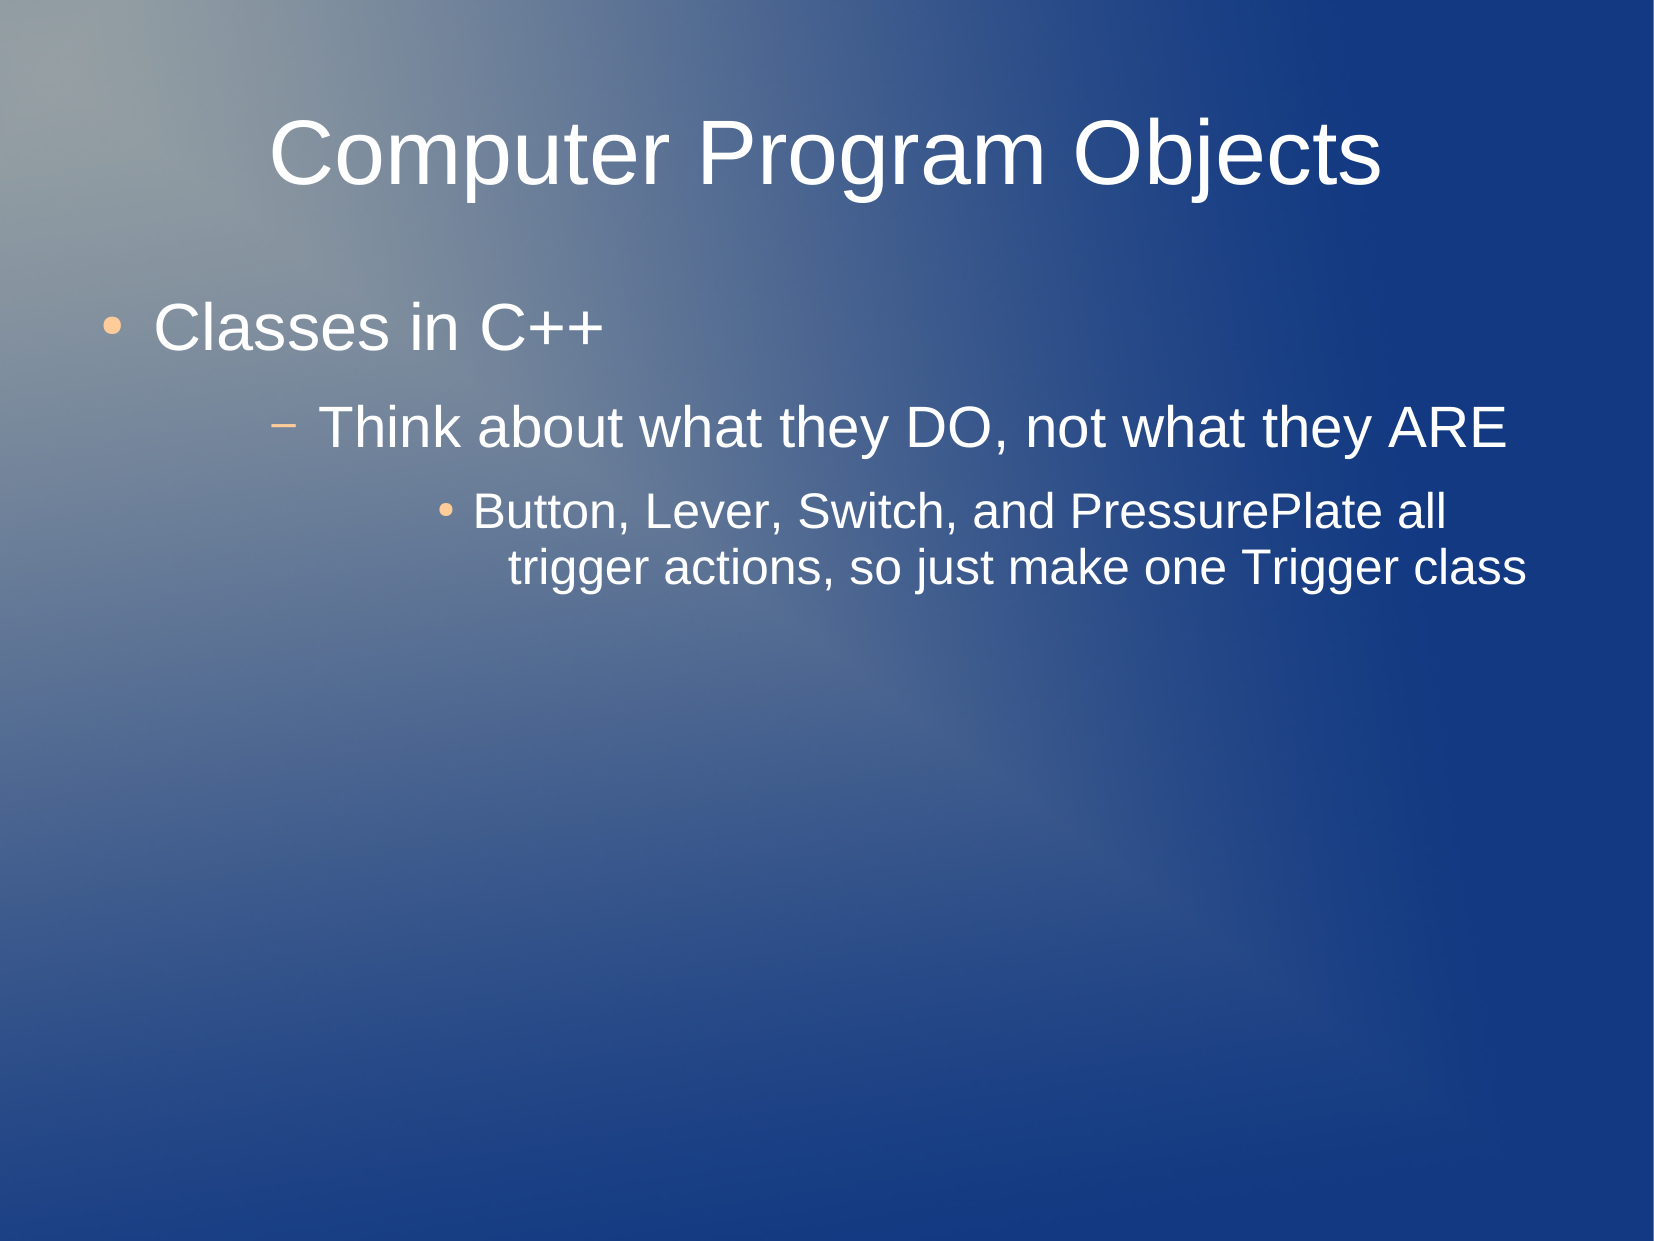

# Computer Program Objects
Classes in C++
Think about what they DO, not what they ARE
Button, Lever, Switch, and PressurePlate all trigger actions, so just make one Trigger class